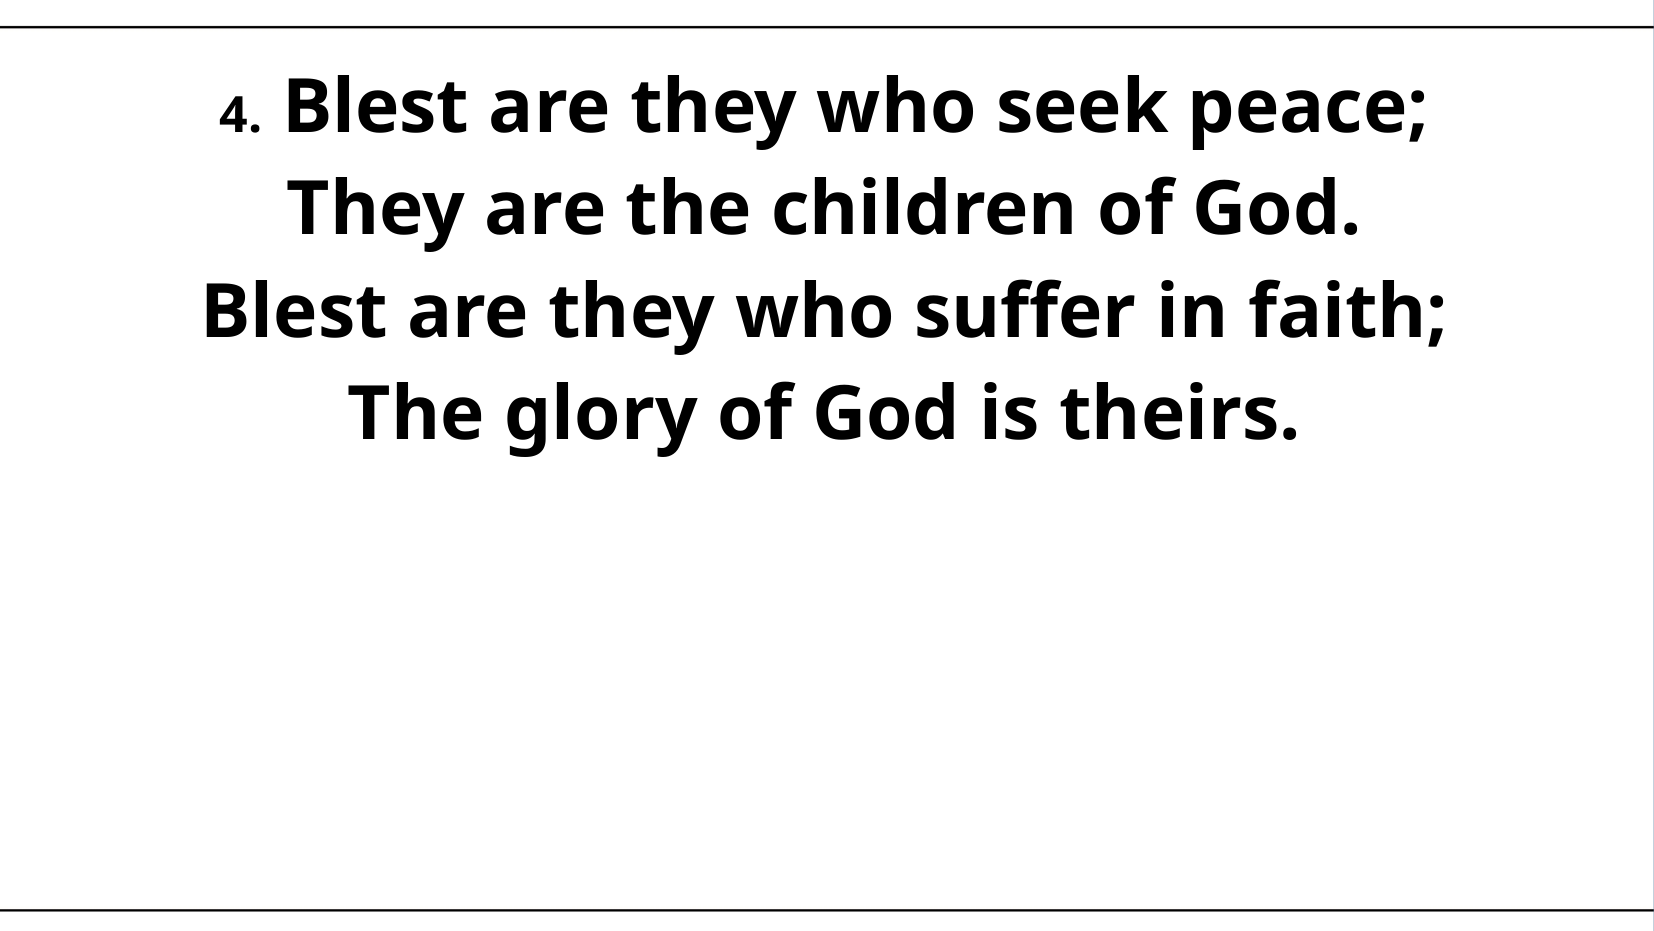

4. Blest are they who seek peace;
They are the children of God.
Blest are they who suffer in faith;
The glory of God is theirs.